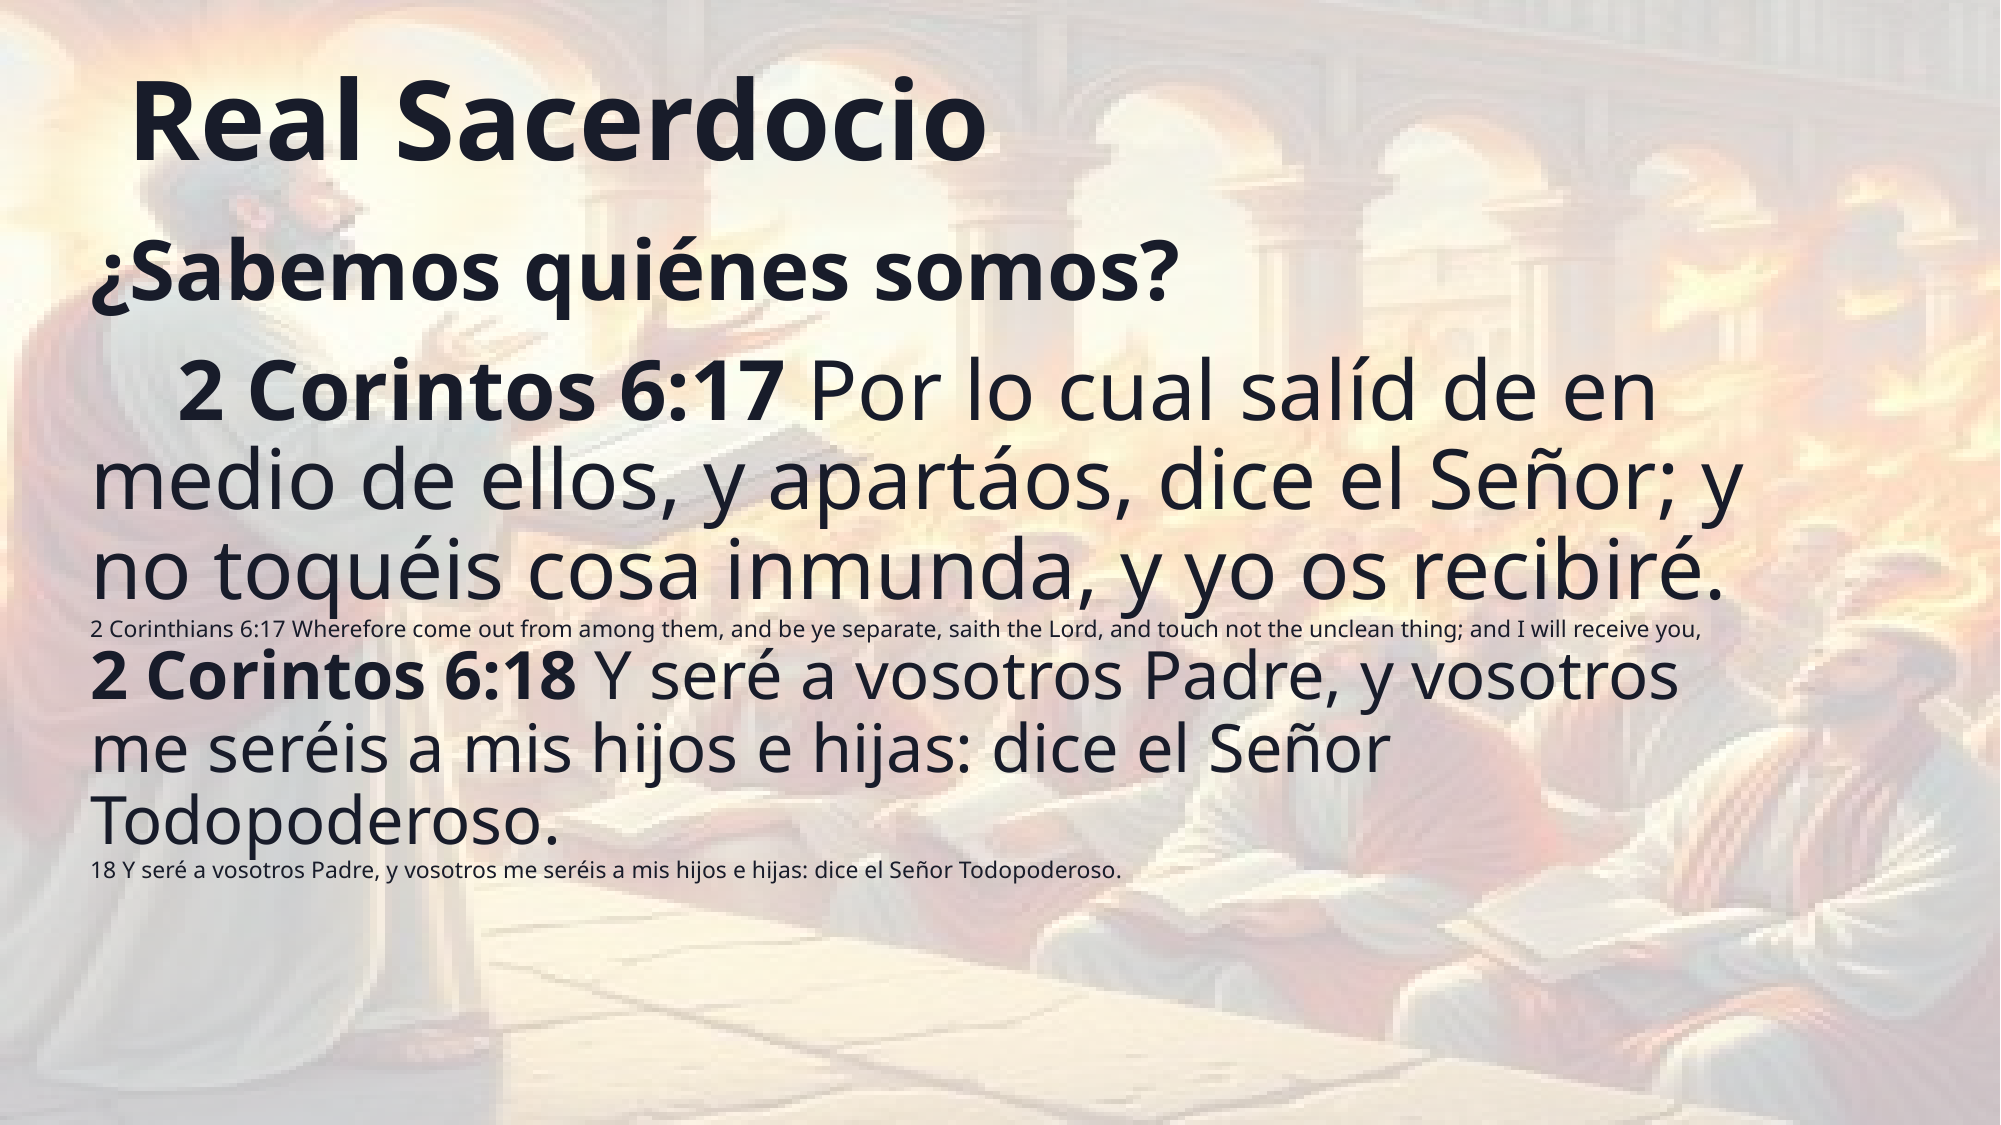

# Real Sacerdocio
¿Sabemos quiénes somos?
 2 Corintos 6:17 Por lo cual salíd de en medio de ellos, y apartáos, dice el Señor; y no toquéis cosa inmunda, y yo os recibiré.
2 Corinthians 6:17 Wherefore come out from among them, and be ye separate, saith the Lord, and touch not the unclean thing; and I will receive you,
2 Corintos 6:18 Y seré a vosotros Padre, y vosotros me seréis a mis hijos e hijas: dice el Señor Todopoderoso.
18 Y seré a vosotros Padre, y vosotros me seréis a mis hijos e hijas: dice el Señor Todopoderoso.